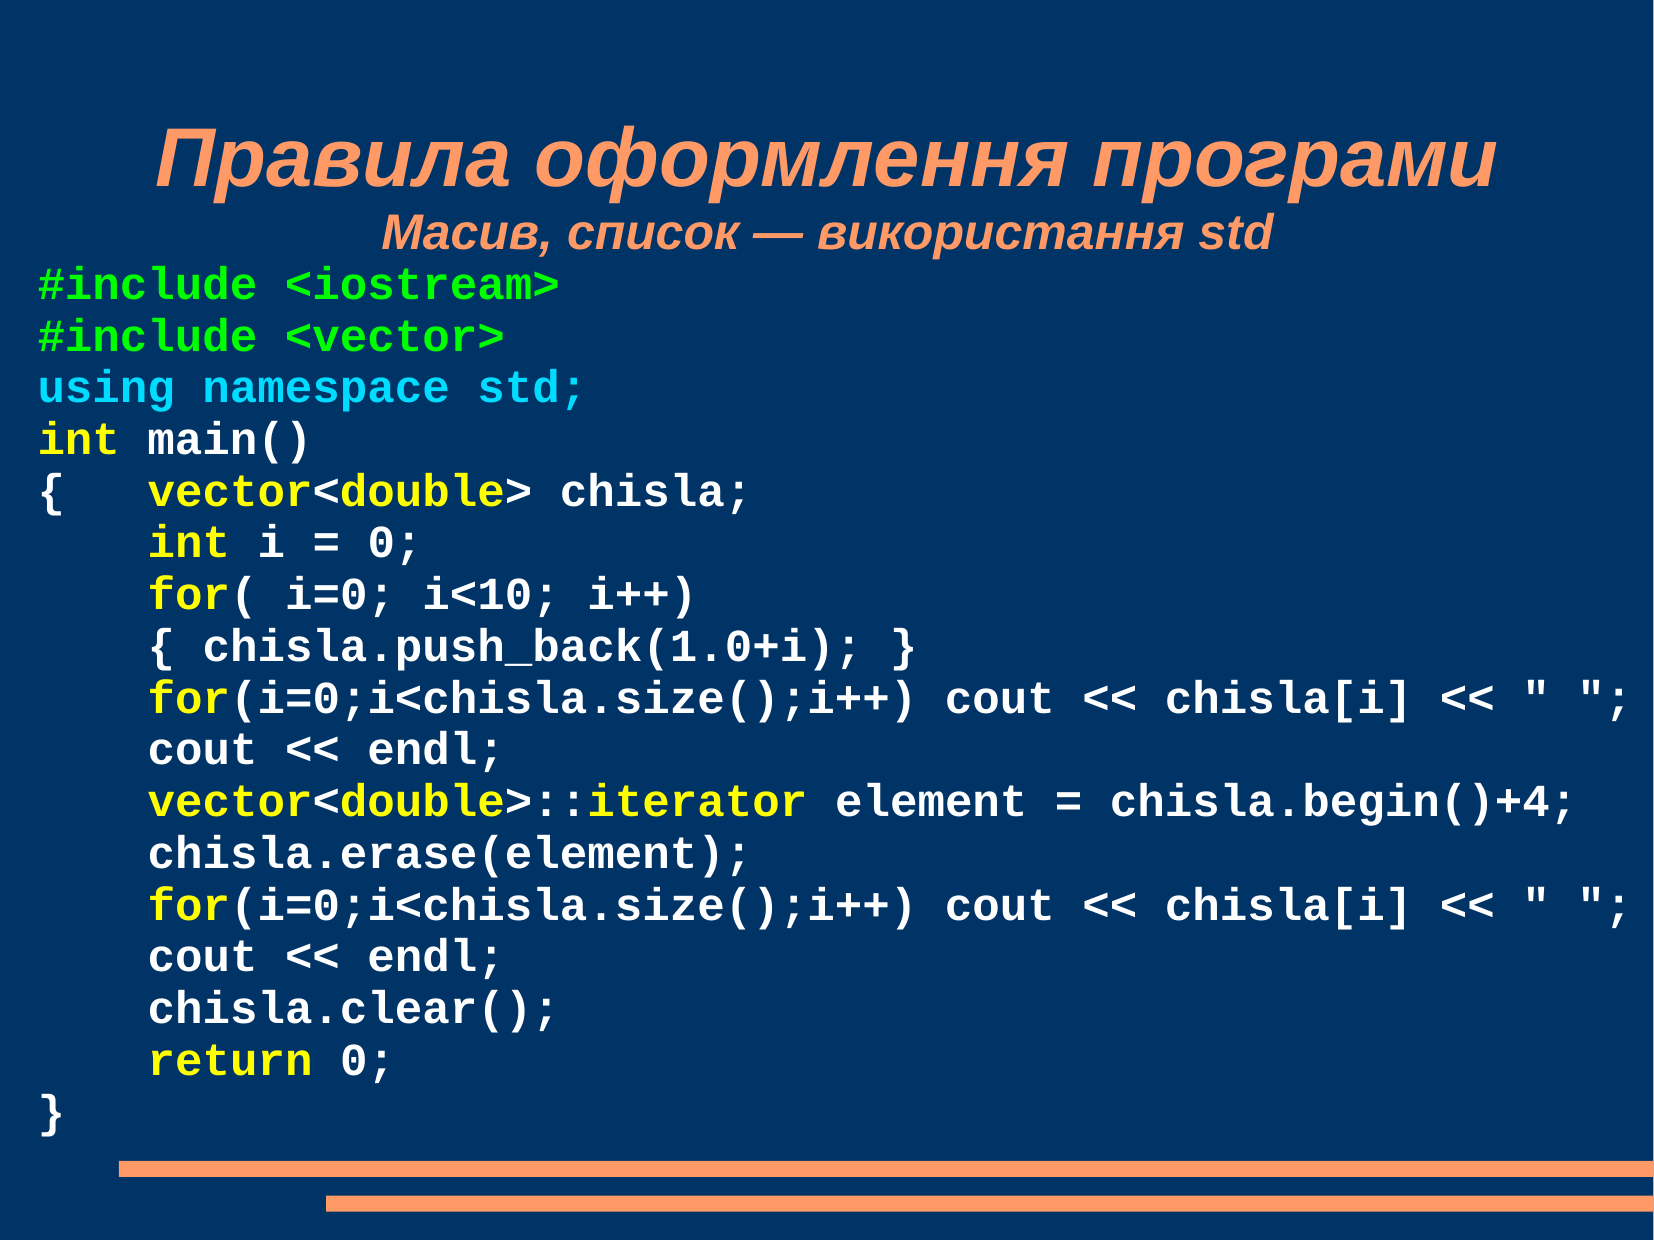

# Правила оформлення програми Масив, список — використання std
#include <iostream>
#include <vector>
using namespace std;
int main()
{ vector<double> chisla;
 int i = 0;
 for( i=0; i<10; i++)
 { chisla.push_back(1.0+i); }
 for(i=0;i<chisla.size();i++) cout << chisla[i] << " ";
 cout << endl;
 vector<double>::iterator element = chisla.begin()+4;
 chisla.erase(element);
 for(i=0;i<chisla.size();i++) cout << chisla[i] << " ";
 cout << endl;
 chisla.clear();
 return 0;
}